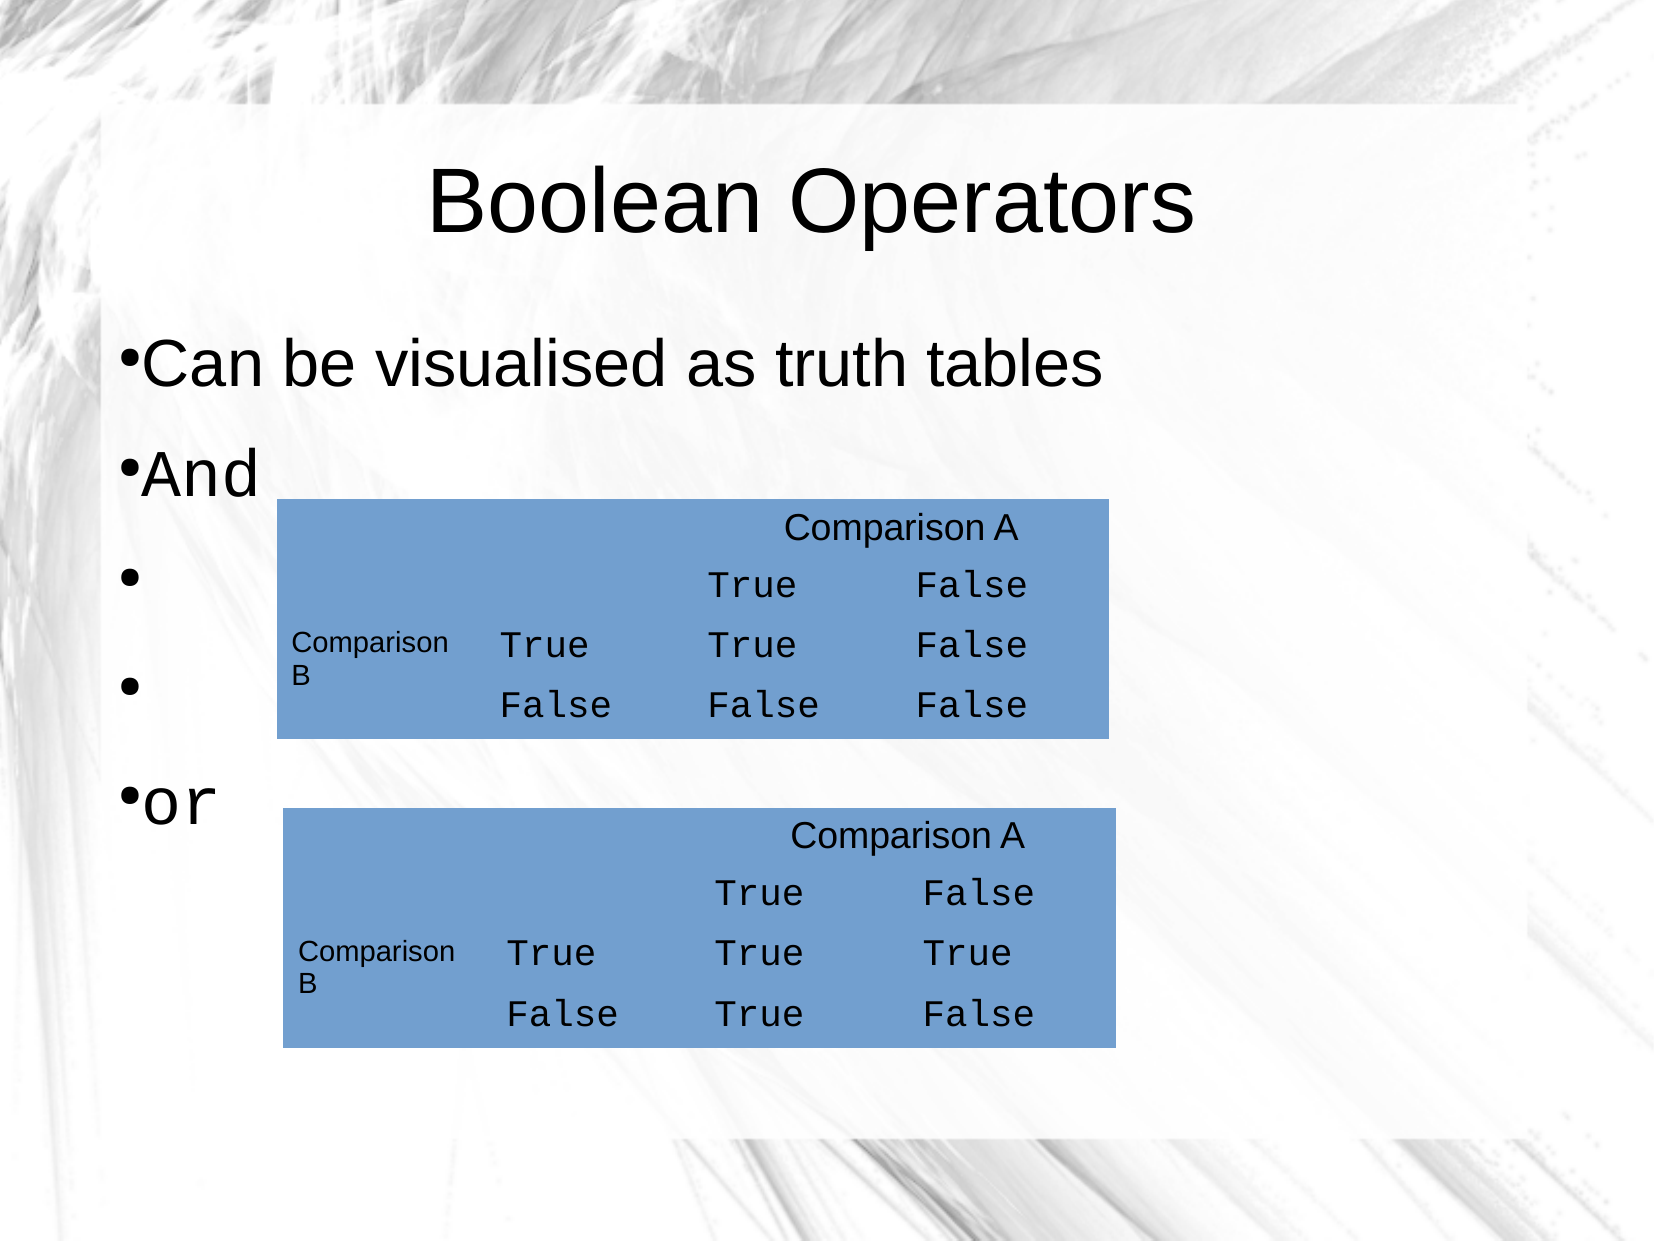

# Boolean Operators
Can be visualised as truth tables
And
or
| | | Comparison A | |
| --- | --- | --- | --- |
| | | True | False |
| Comparison B | True | True | False |
| | False | False | False |
| | | Comparison A | |
| --- | --- | --- | --- |
| | | True | False |
| Comparison B | True | True | True |
| | False | True | False |